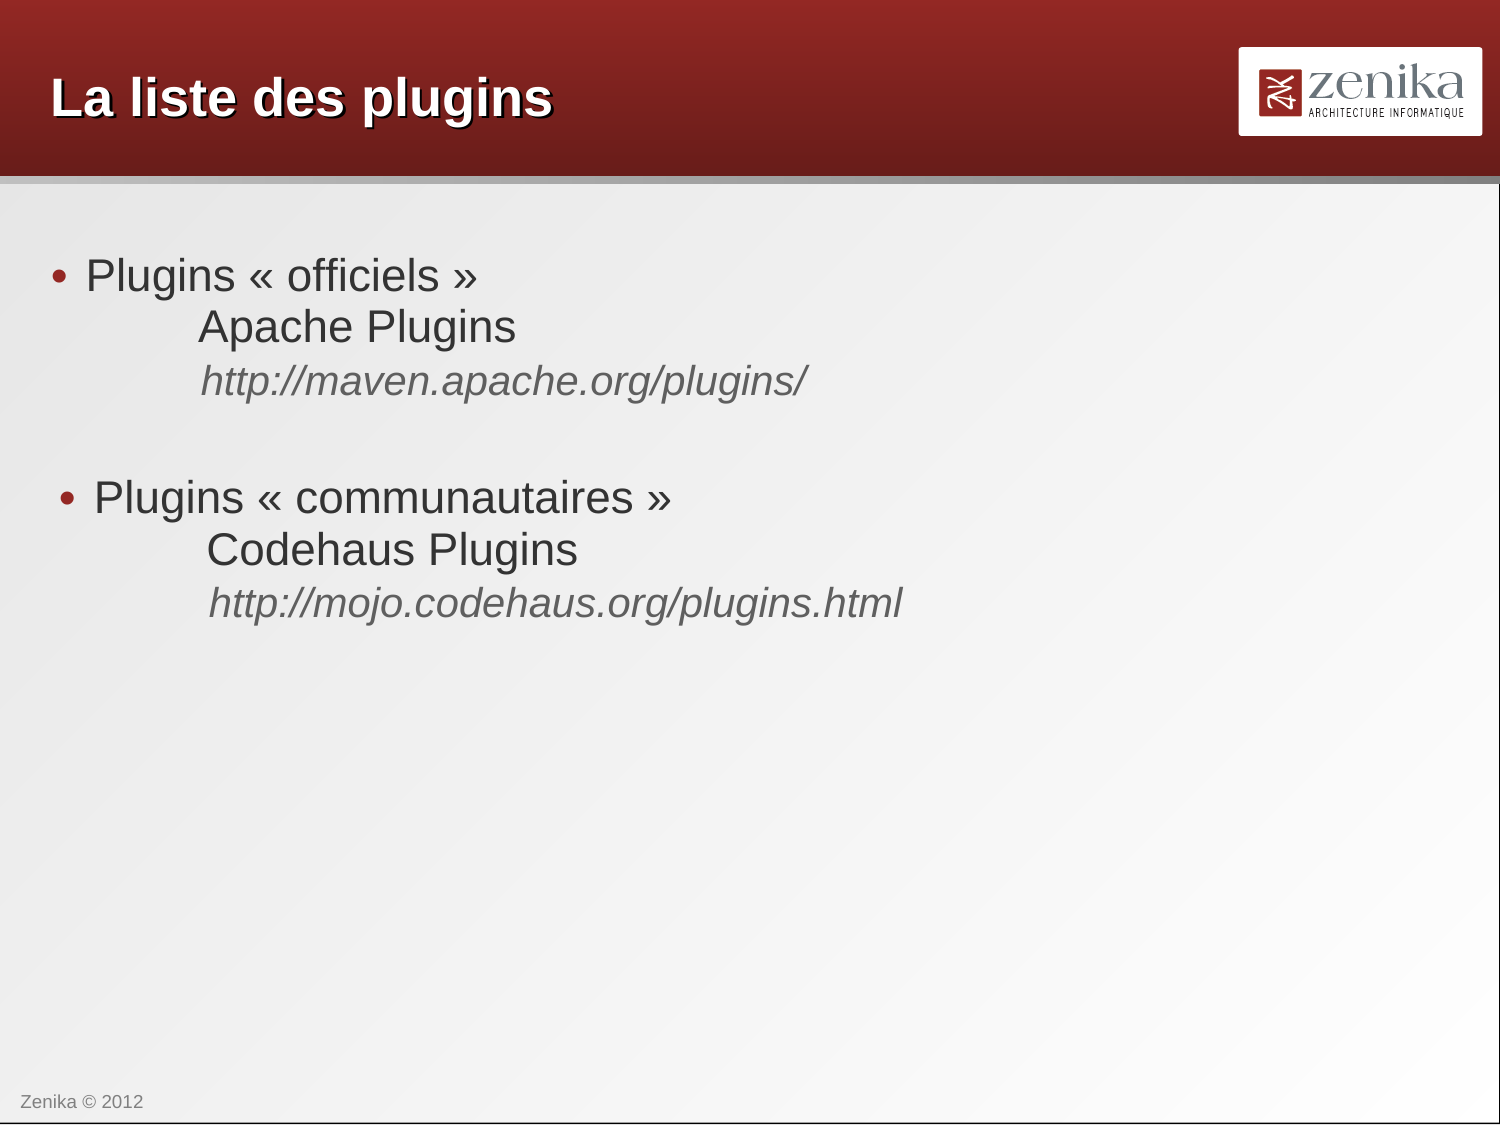

# La liste des plugins
Plugins « officiels »
		Apache Plugins
http://maven.apache.org/plugins/
Plugins « communautaires »
		Codehaus Plugins
http://mojo.codehaus.org/plugins.html